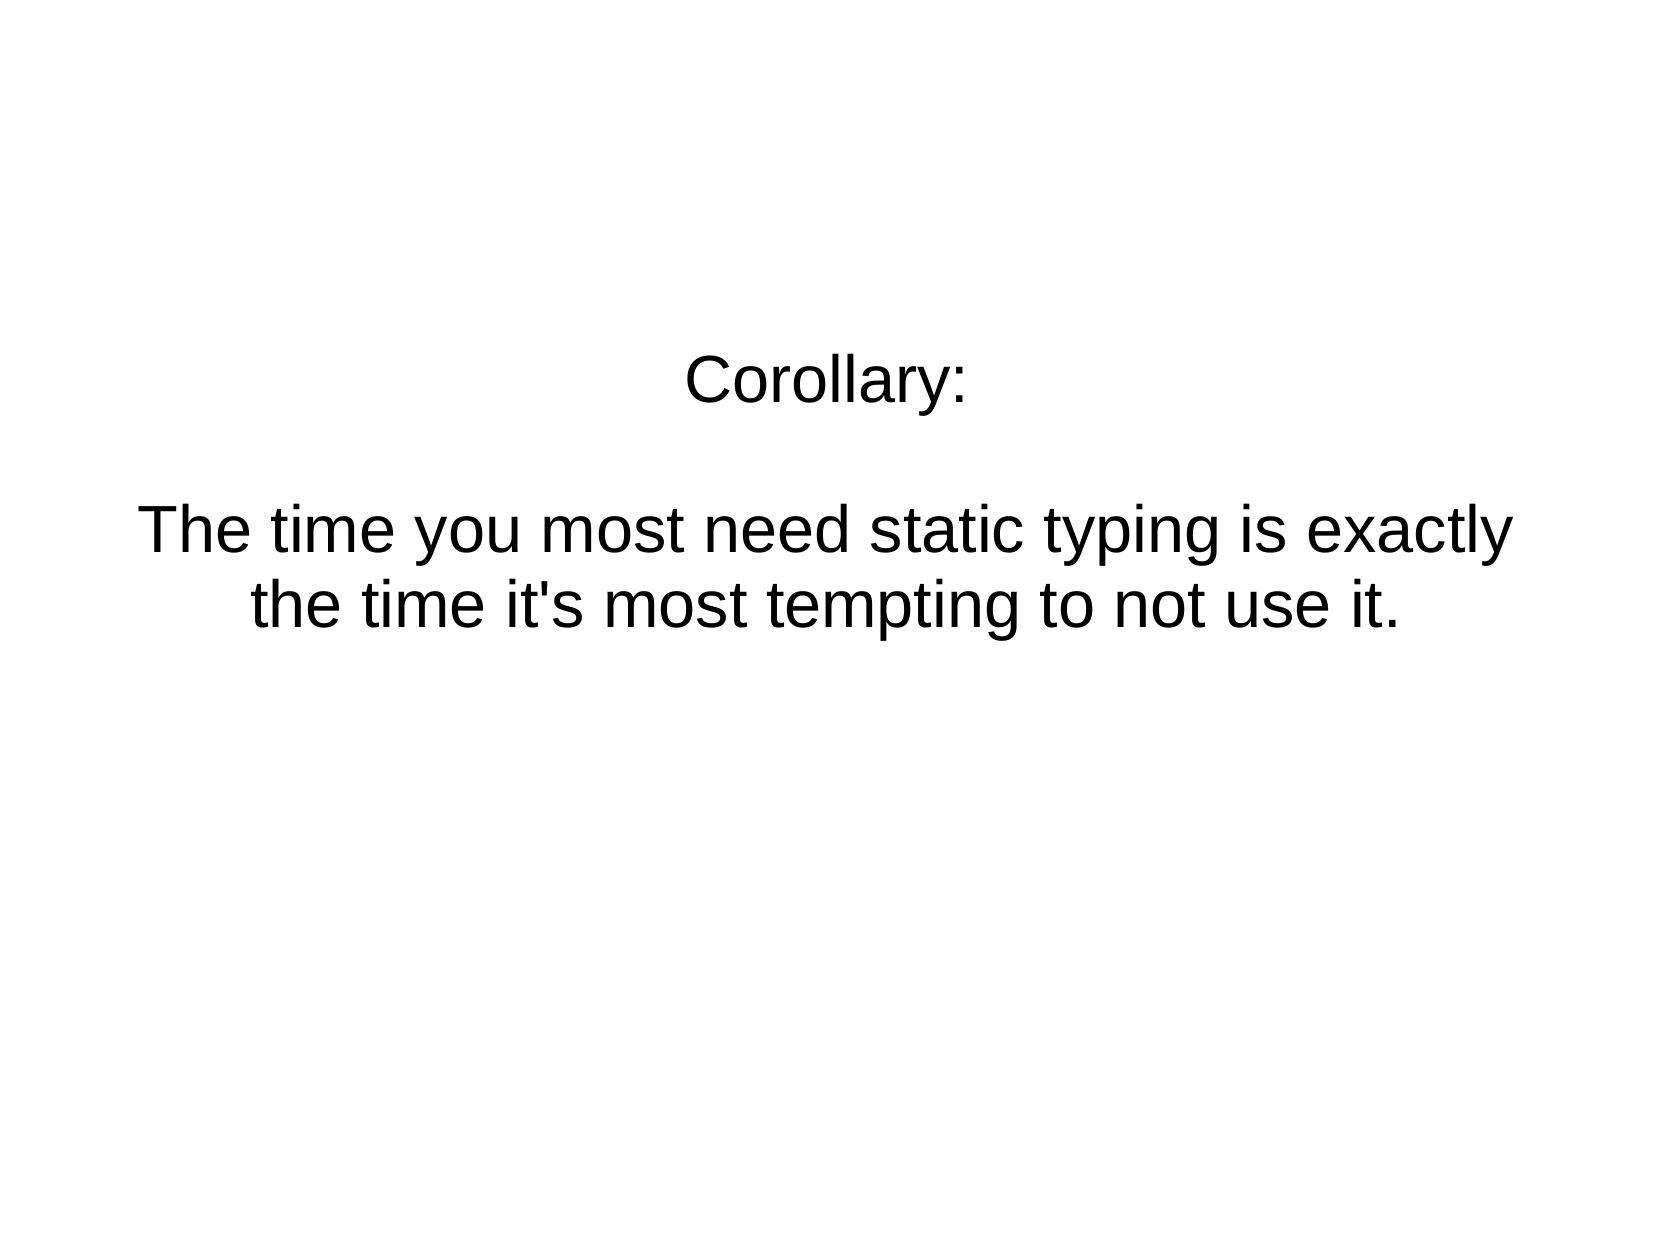

# Corollary:
The time you most need static typing is exactly the time it's most tempting to not use it.